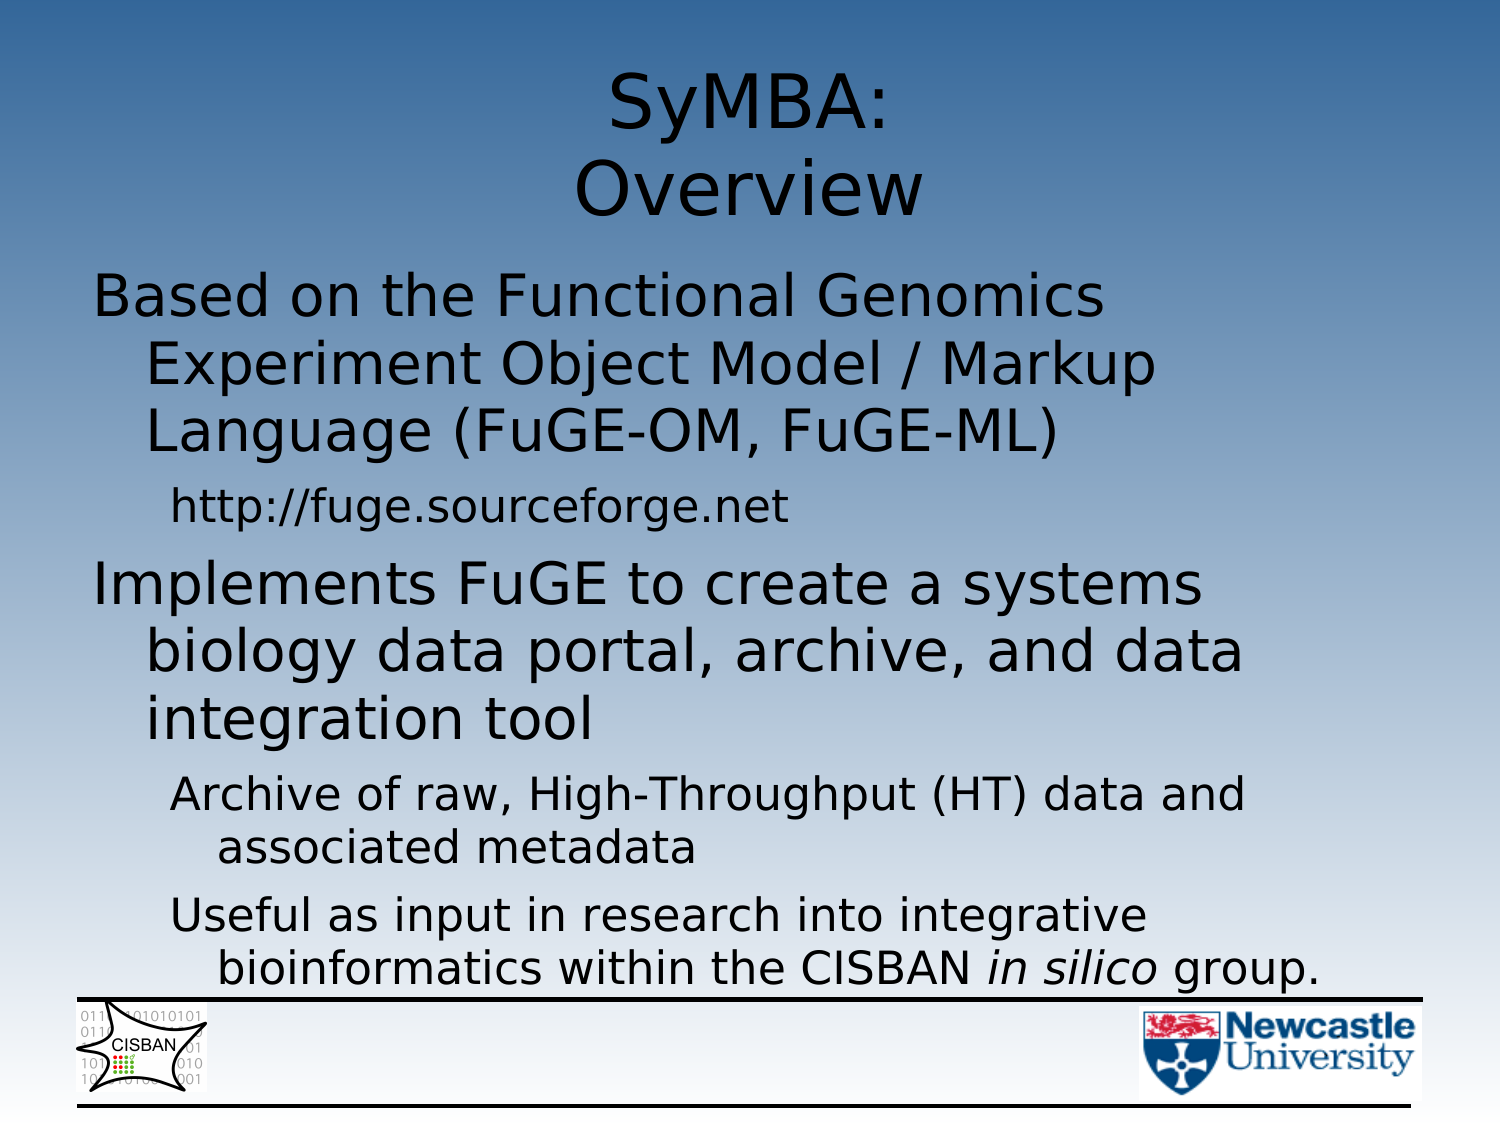

# SyMBA: Overview
Based on the Functional Genomics Experiment Object Model / Markup Language (FuGE-OM, FuGE-ML)
http://fuge.sourceforge.net
Implements FuGE to create a systems biology data portal, archive, and data integration tool
Archive of raw, High-Throughput (HT) data and associated metadata
Useful as input in research into integrative bioinformatics within the CISBAN in silico group.